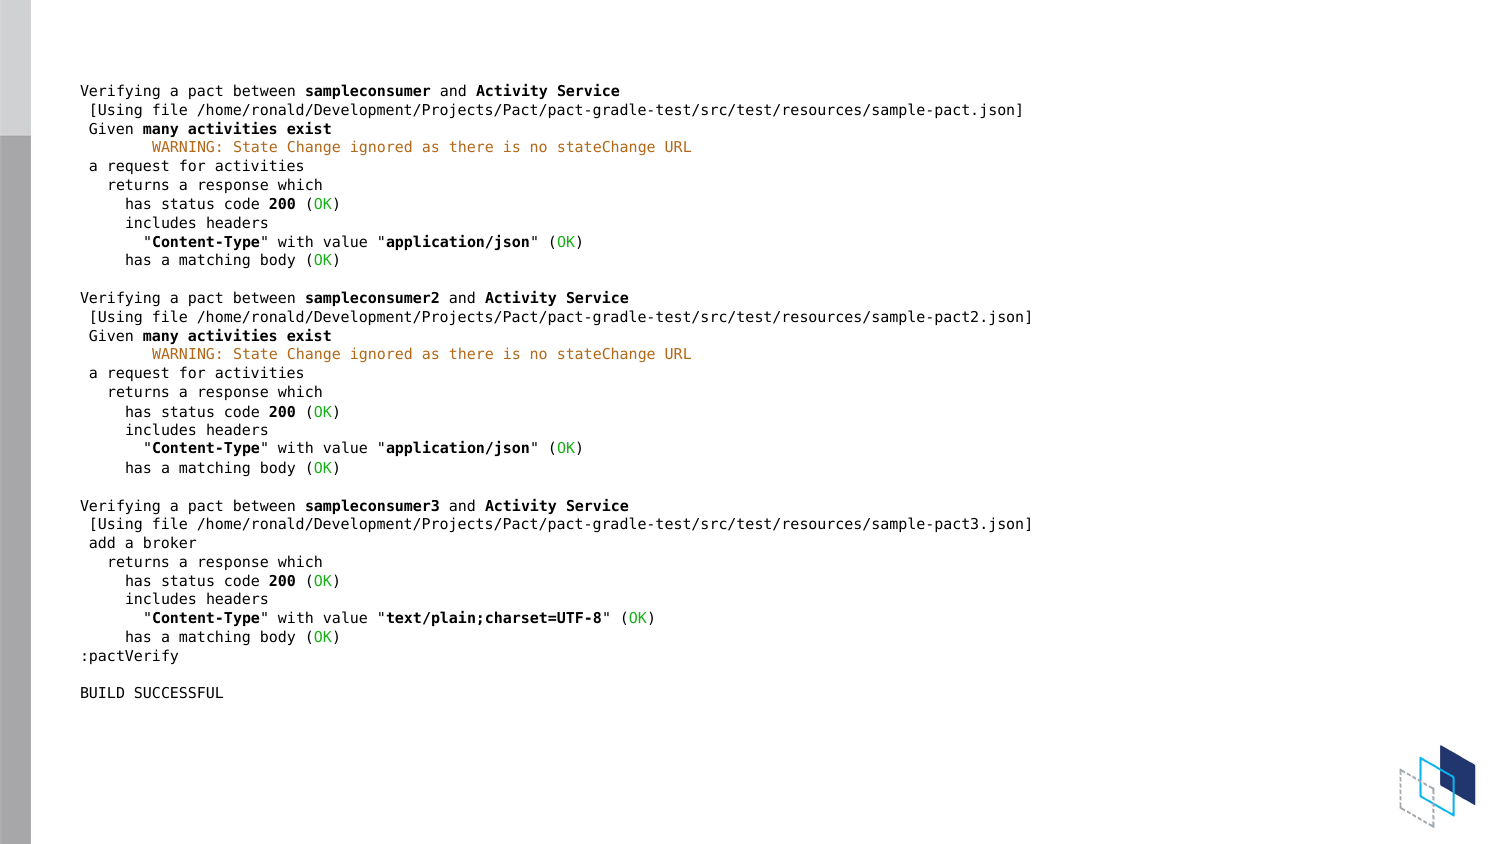

Verifying a pact between sampleconsumer and Activity Service
 [Using file /home/ronald/Development/Projects/Pact/pact-gradle-test/src/test/resources/sample-pact.json]
 Given many activities exist
 WARNING: State Change ignored as there is no stateChange URL
 a request for activities
 returns a response which
 has status code 200 (OK)
 includes headers
 "Content-Type" with value "application/json" (OK)
 has a matching body (OK)
Verifying a pact between sampleconsumer2 and Activity Service
 [Using file /home/ronald/Development/Projects/Pact/pact-gradle-test/src/test/resources/sample-pact2.json]
 Given many activities exist
 WARNING: State Change ignored as there is no stateChange URL
 a request for activities
 returns a response which
 has status code 200 (OK)
 includes headers
 "Content-Type" with value "application/json" (OK)
 has a matching body (OK)
Verifying a pact between sampleconsumer3 and Activity Service
 [Using file /home/ronald/Development/Projects/Pact/pact-gradle-test/src/test/resources/sample-pact3.json]
 add a broker
 returns a response which
 has status code 200 (OK)
 includes headers
 "Content-Type" with value "text/plain;charset=UTF-8" (OK)
 has a matching body (OK)
:pactVerify
BUILD SUCCESSFUL